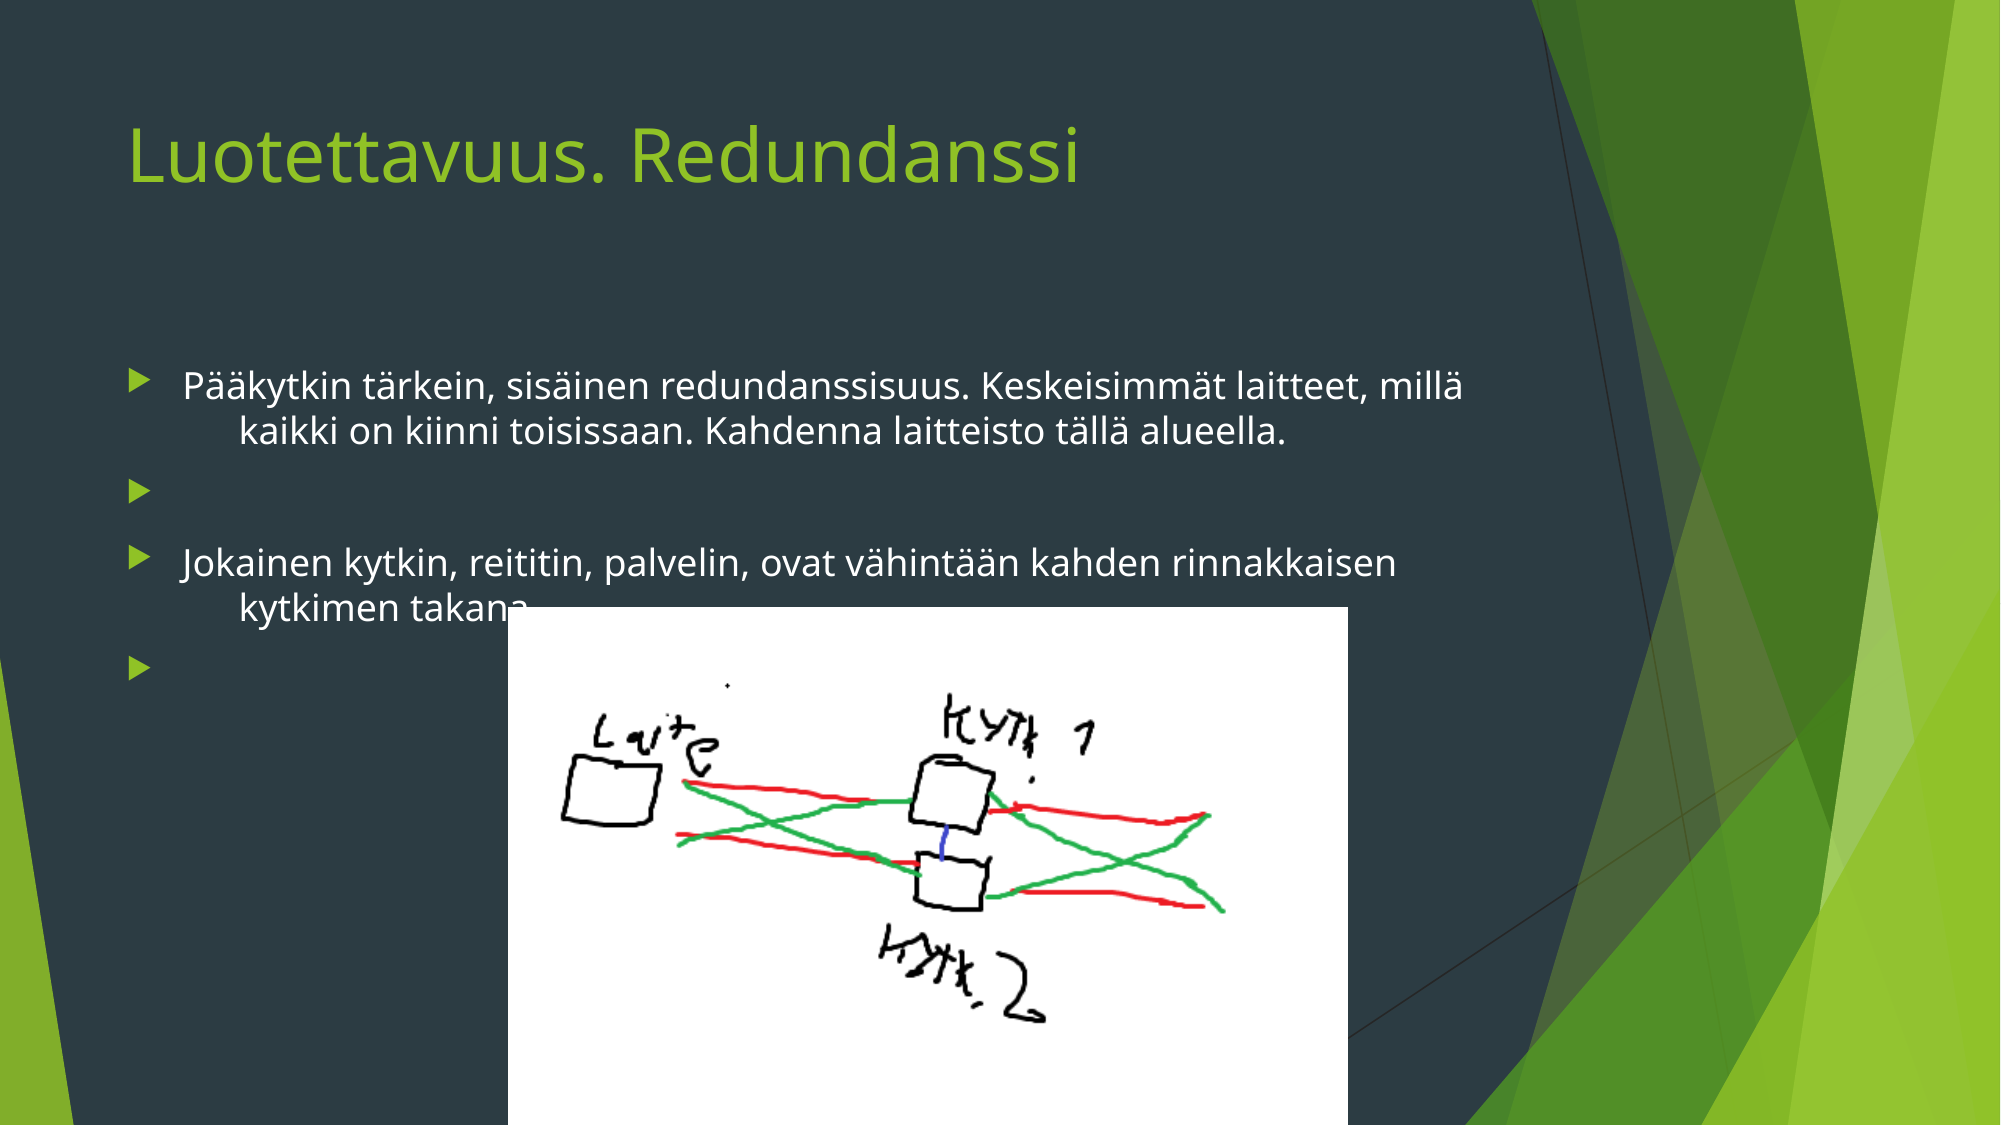

# Luotettavuus. Redundanssi
Pääkytkin tärkein, sisäinen redundanssisuus. Keskeisimmät laitteet, millä kaikki on kiinni toisissaan. Kahdenna laitteisto tällä alueella.
Jokainen kytkin, reititin, palvelin, ovat vähintään kahden rinnakkaisen kytkimen takana